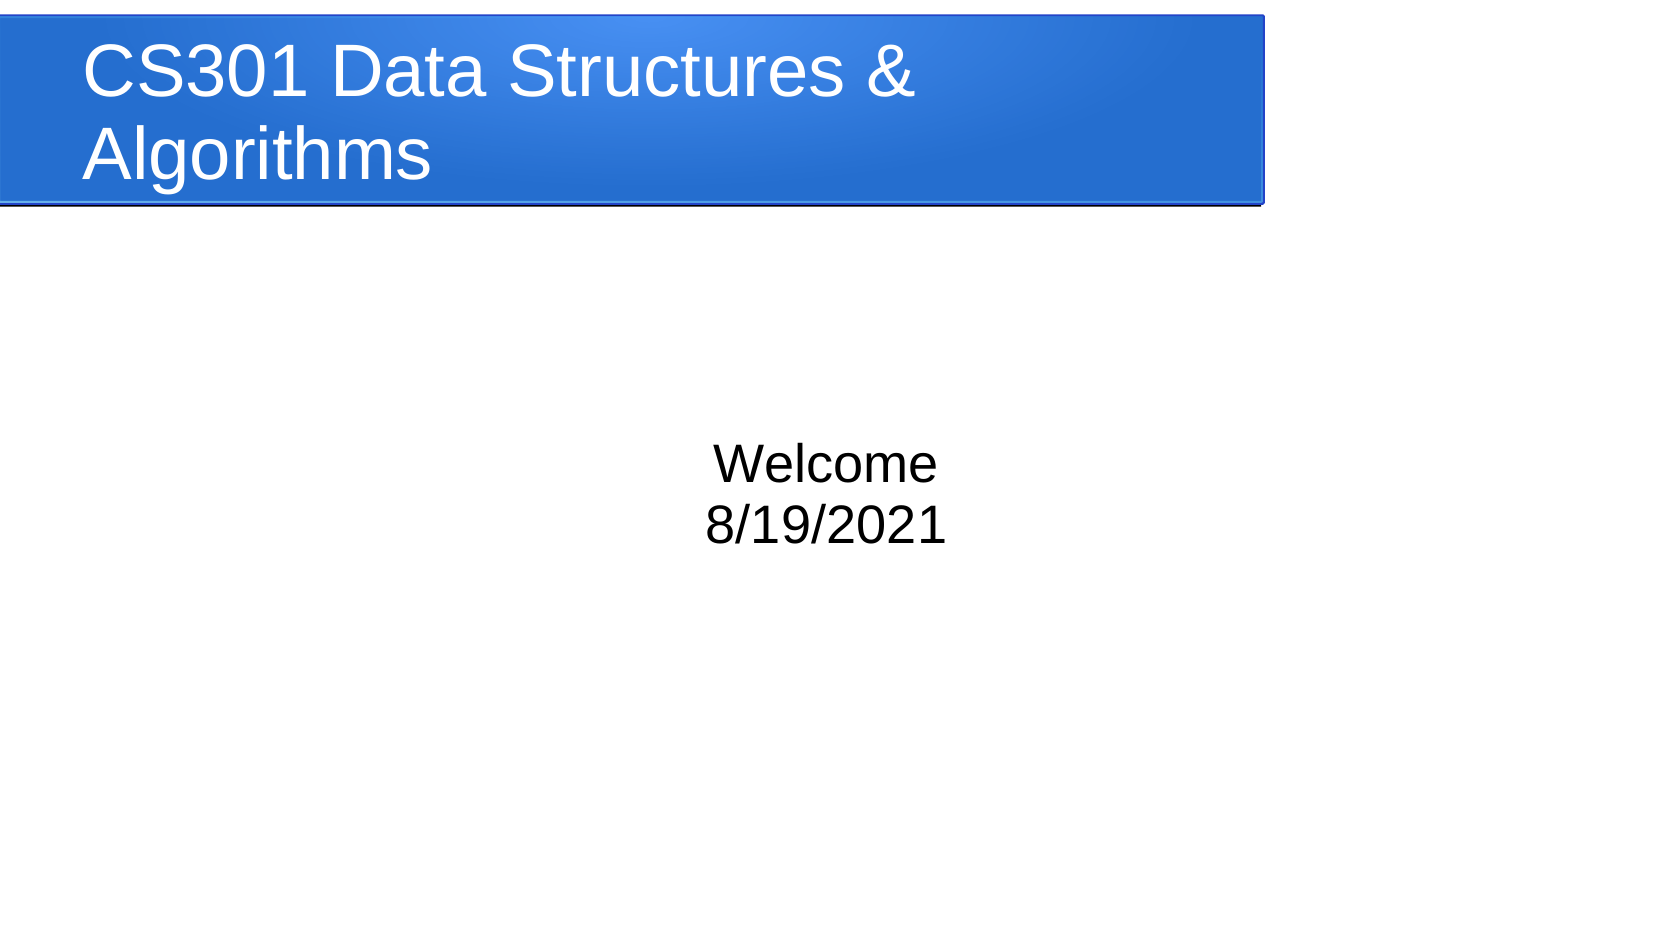

# CS301 Data Structures & Algorithms
Welcome
8/19/2021